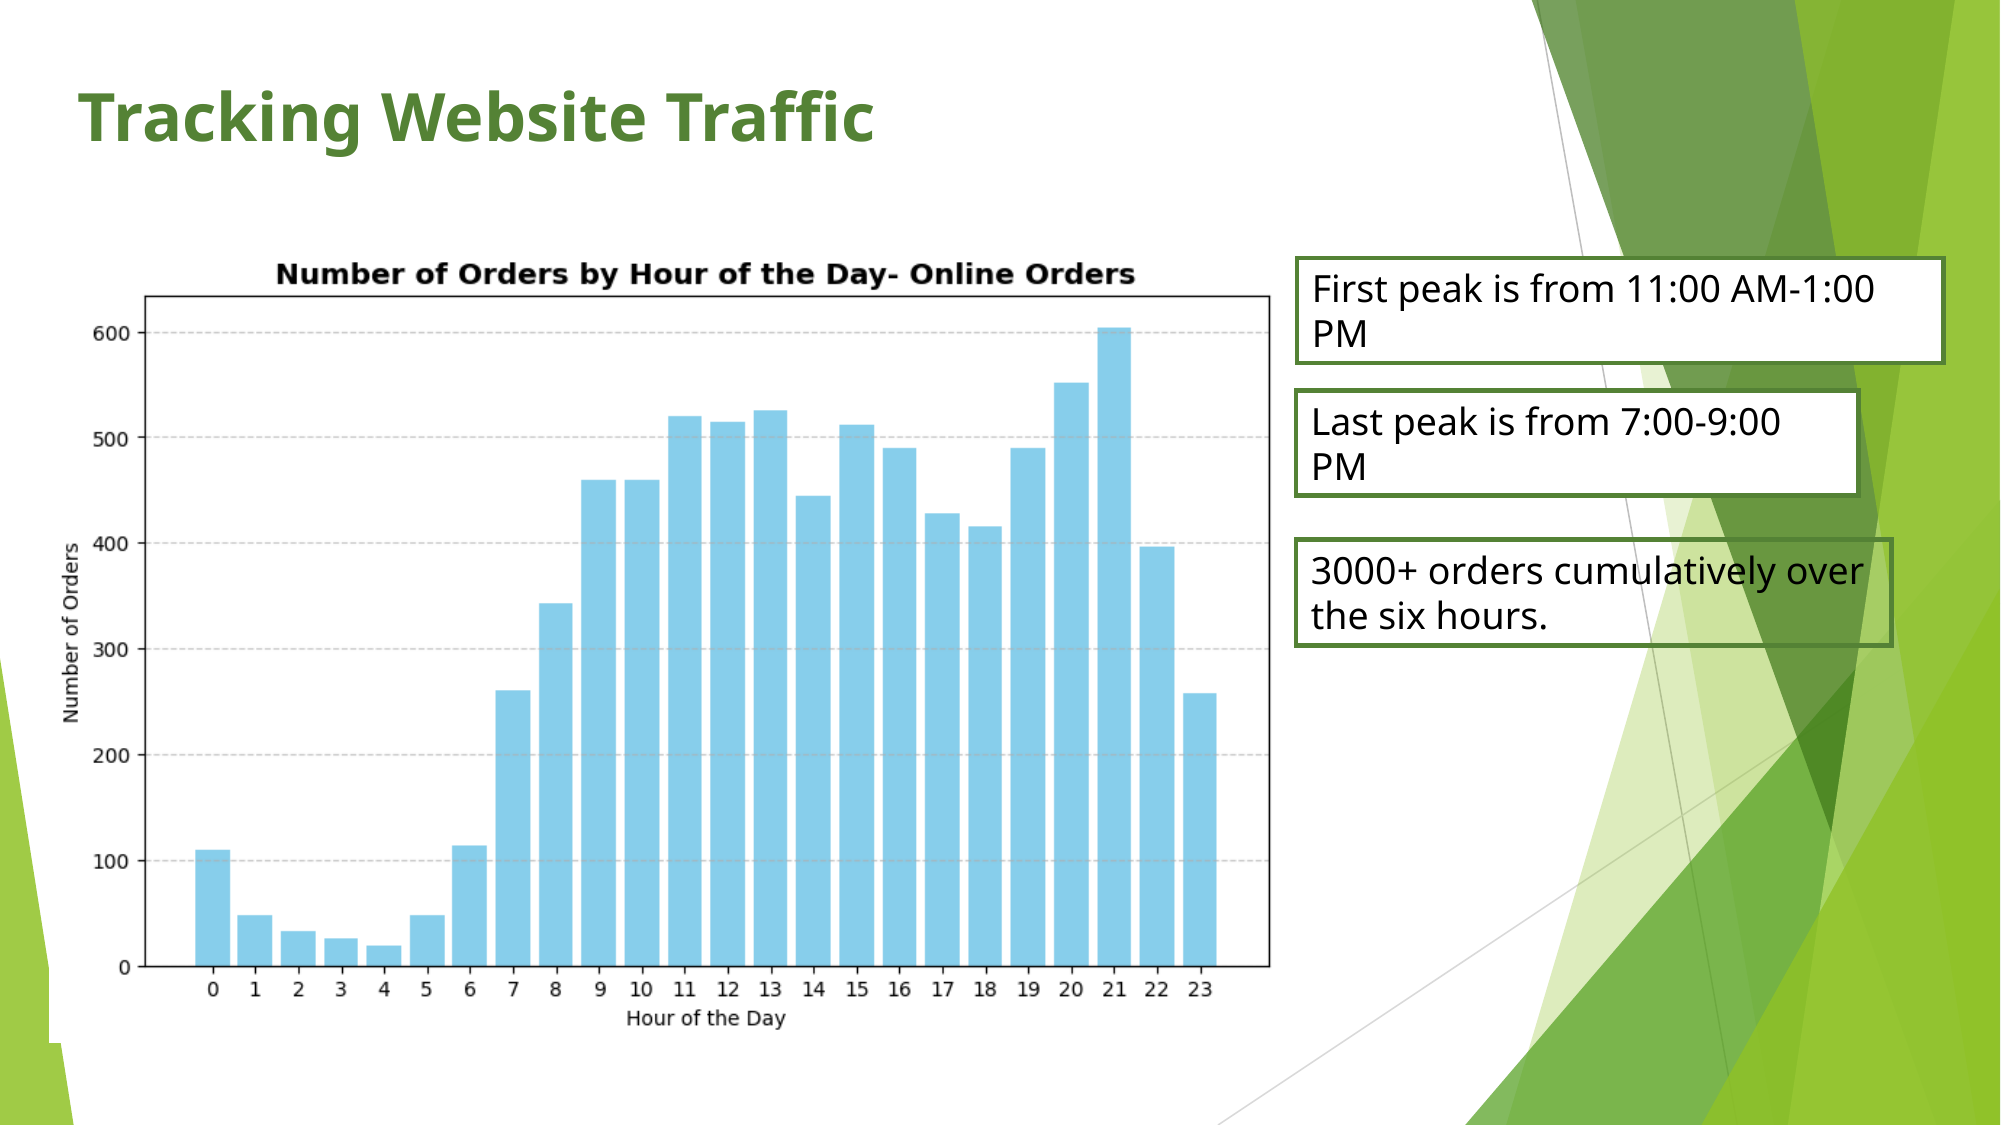

Tracking Website Traffic
First peak is from 11:00 AM-1:00 PM
Last peak is from 7:00-9:00 PM
3000+ orders cumulatively over the six hours.